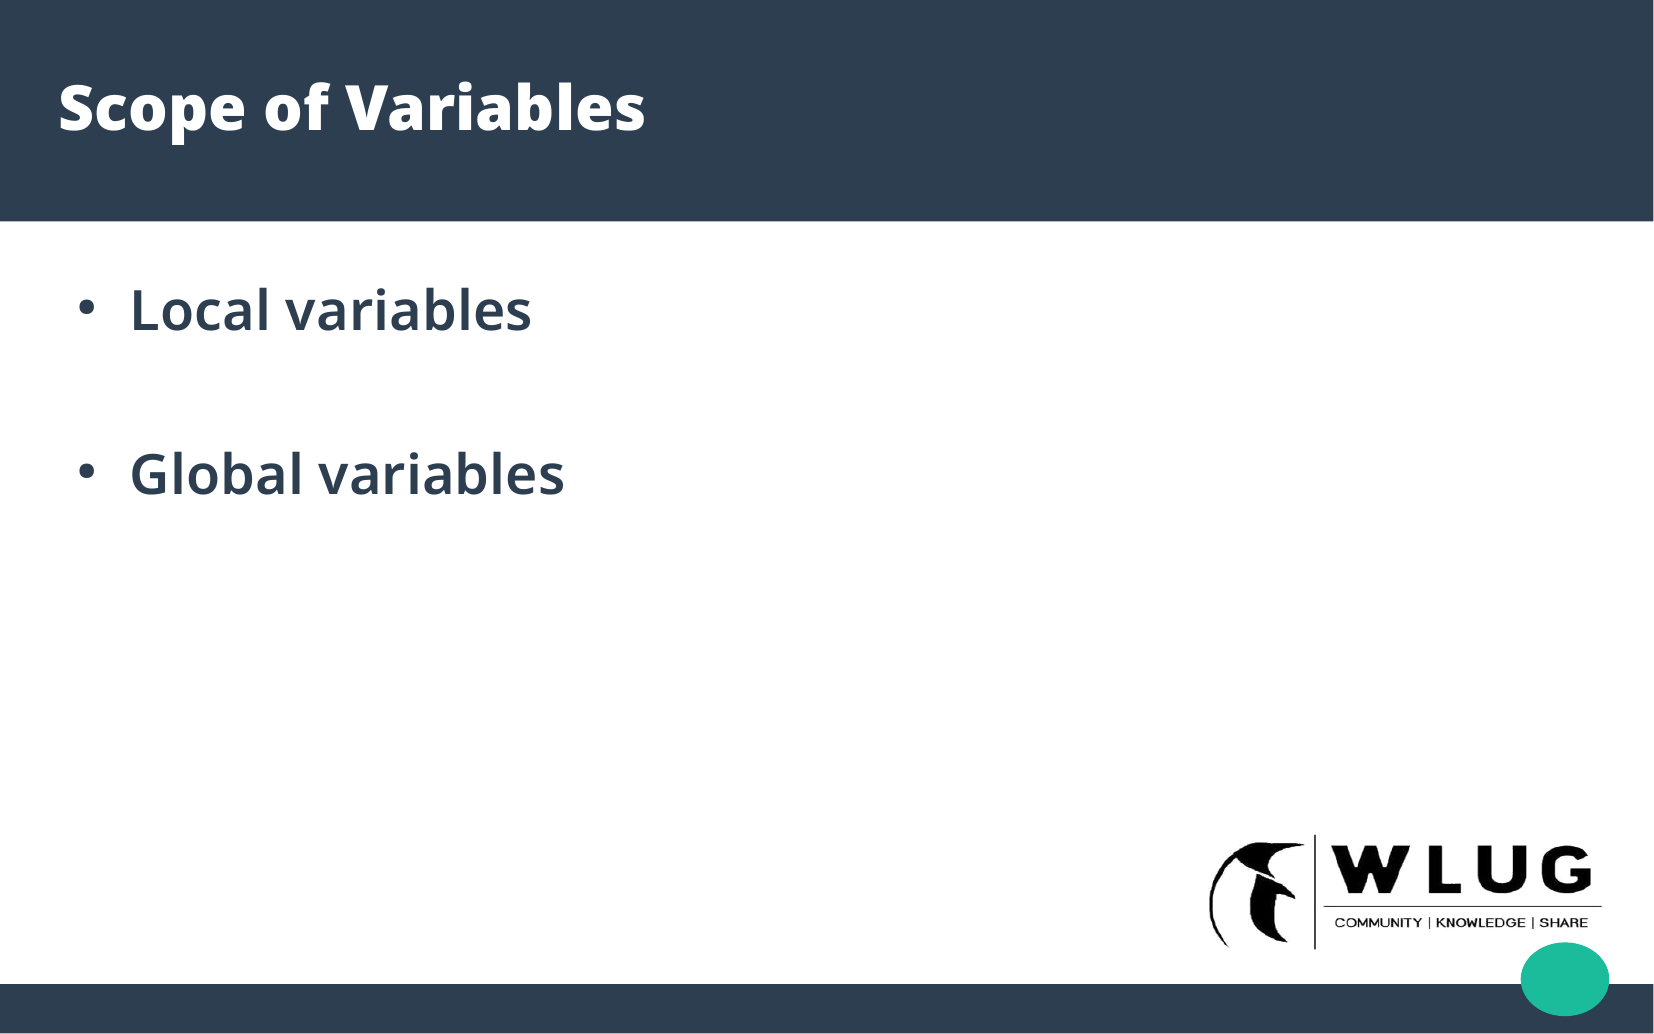

# Scope of Variables
Local variables
Global variables